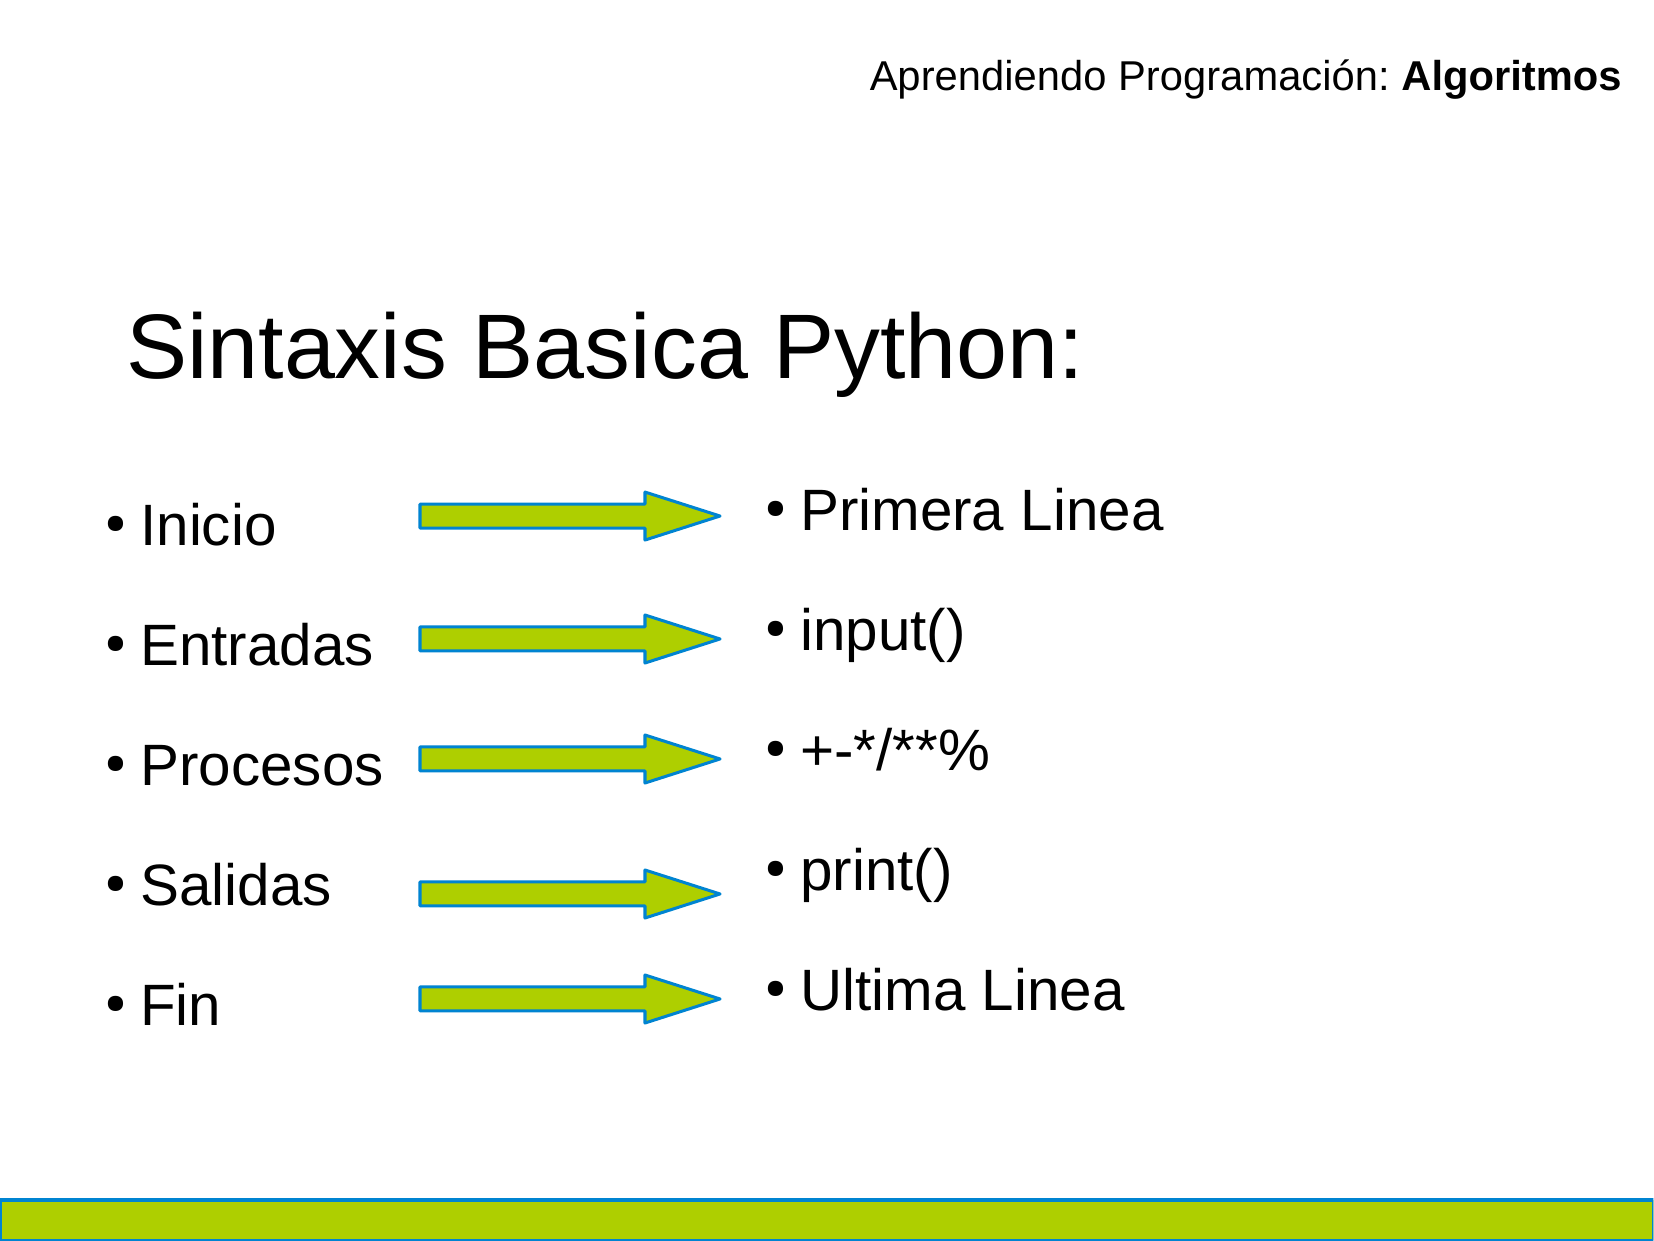

Aprendiendo Programación: Algoritmos
# Sintaxis Basica Python:
Primera Linea
Inicio
input()
Entradas
+-*/**%
Procesos
print()
Salidas
Ultima Linea
Fin